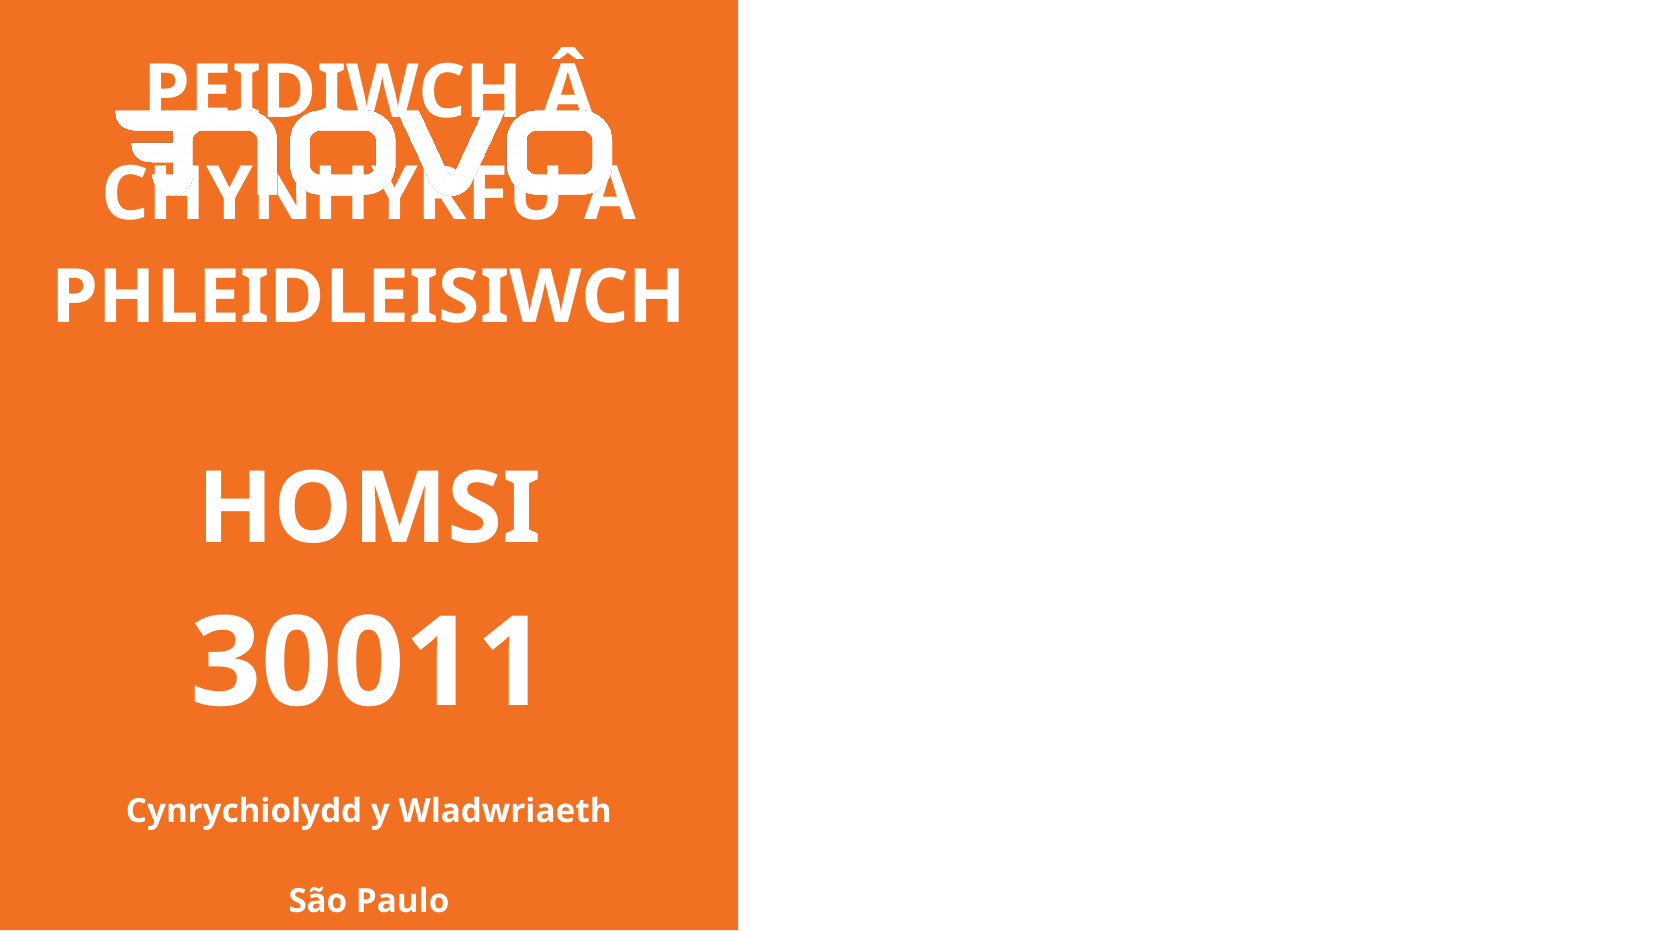

peidiwch â chynhyrfu a phleidleisiwch
HOMSI
30011
Cynrychiolydd y Wladwriaeth
São Paulo